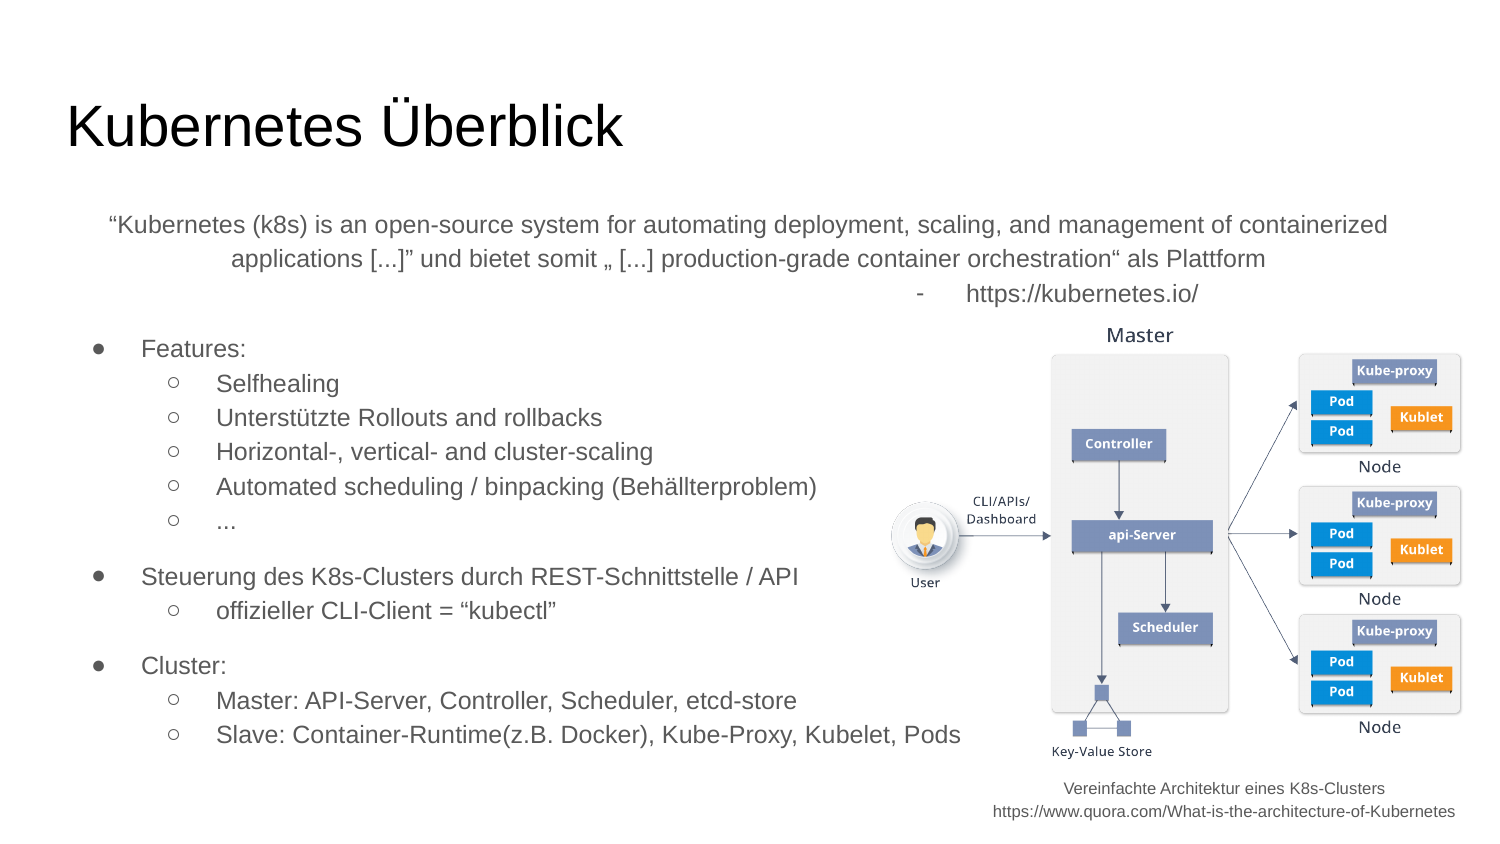

# Kubernetes Überblick
“Kubernetes (k8s) is an open-source system for automating deployment, scaling, and management of containerized applications [...]” und bietet somit „ [...] production-grade container orchestration“ als Plattform
https://kubernetes.io/
Features:
Selfhealing
Unterstützte Rollouts and rollbacks
Horizontal-, vertical- and cluster-scaling
Automated scheduling / binpacking (Behällterproblem)
...
Steuerung des K8s-Clusters durch REST-Schnittstelle / API
offizieller CLI-Client = “kubectl”
Cluster:
Master: API-Server, Controller, Scheduler, etcd-store
Slave: Container-Runtime(z.B. Docker), Kube-Proxy, Kubelet, Pods
Vereinfachte Architektur eines K8s-Clusters
https://www.quora.com/What-is-the-architecture-of-Kubernetes